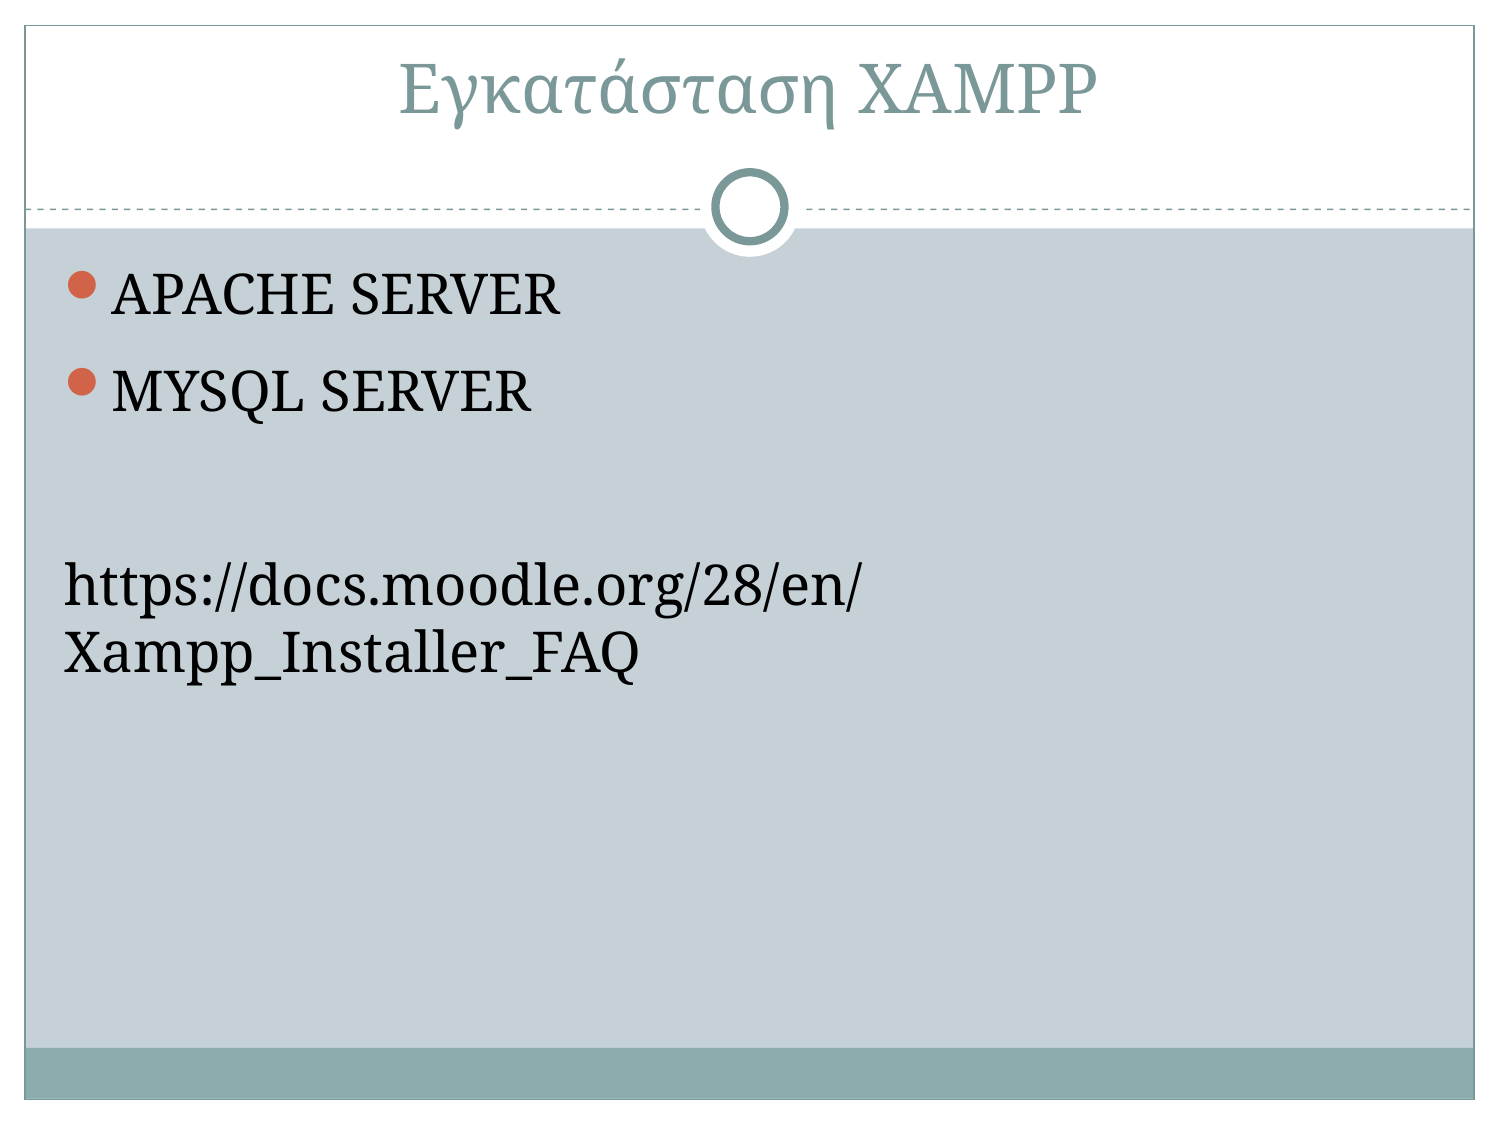

# Εγκατάσταση XAMPP
APACHE SERVER
MYSQL SERVER
https://docs.moodle.org/28/en/Xampp_Installer_FAQ